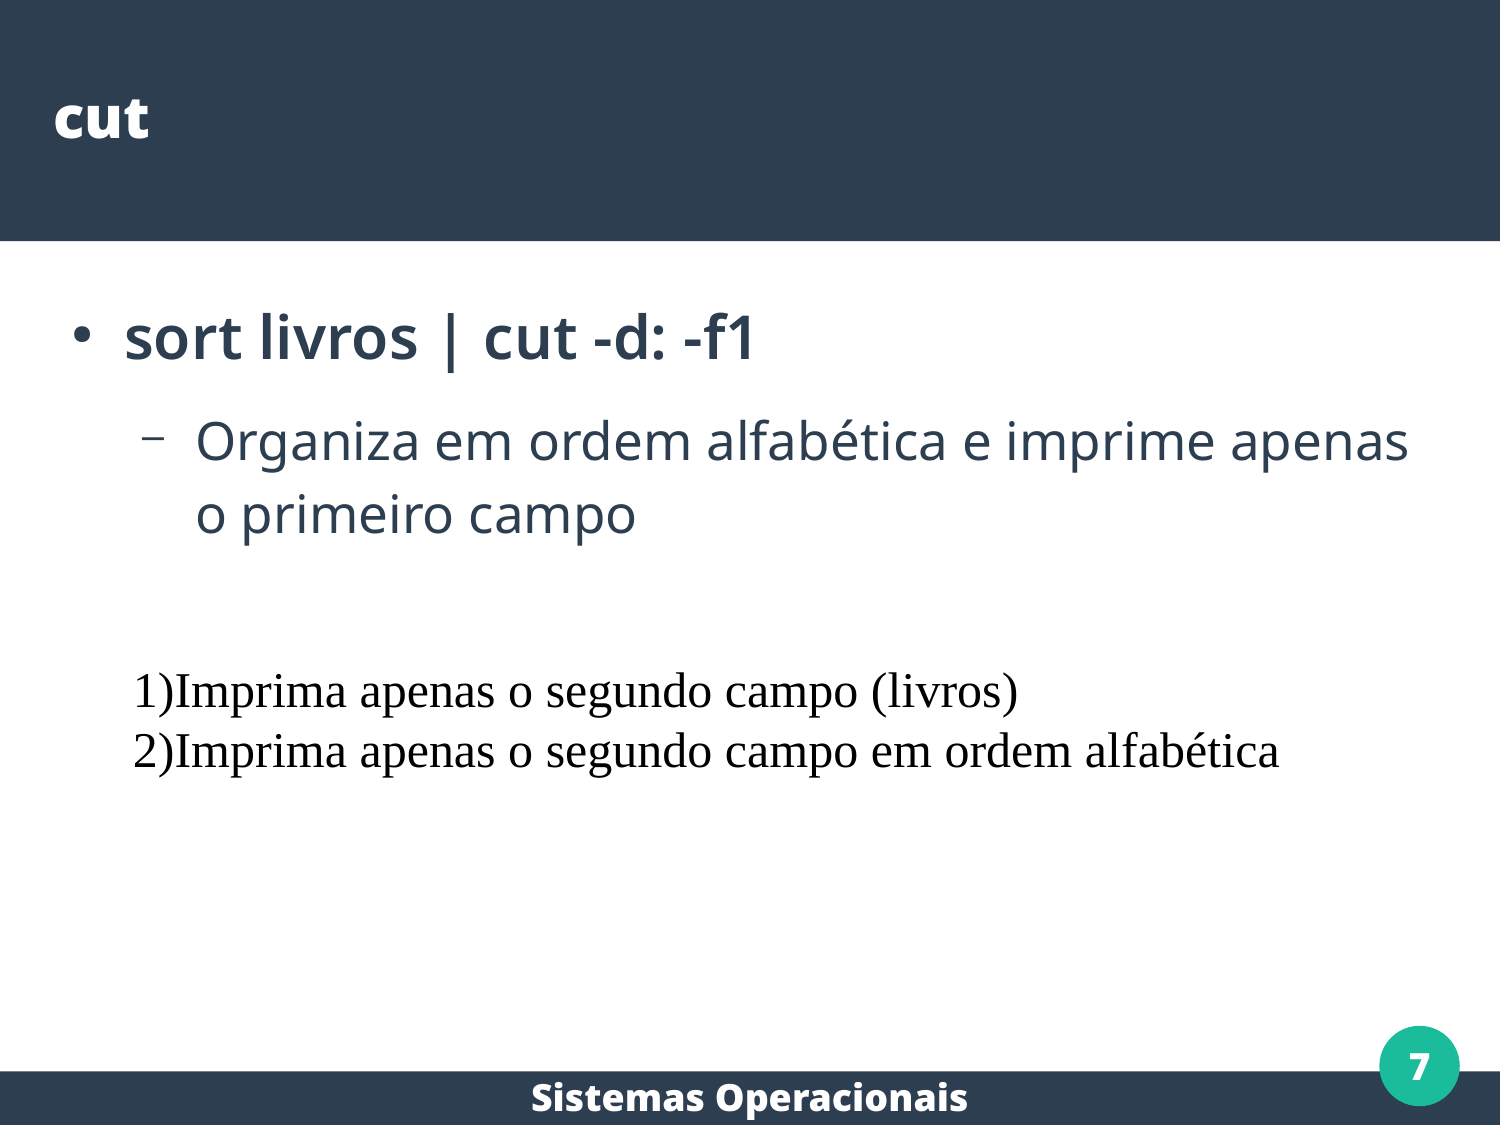

# cut
sort livros | cut -d: -f1
Organiza em ordem alfabética e imprime apenas o primeiro campo
Imprima apenas o segundo campo (livros)
Imprima apenas o segundo campo em ordem alfabética
7
Sistemas Operacionais